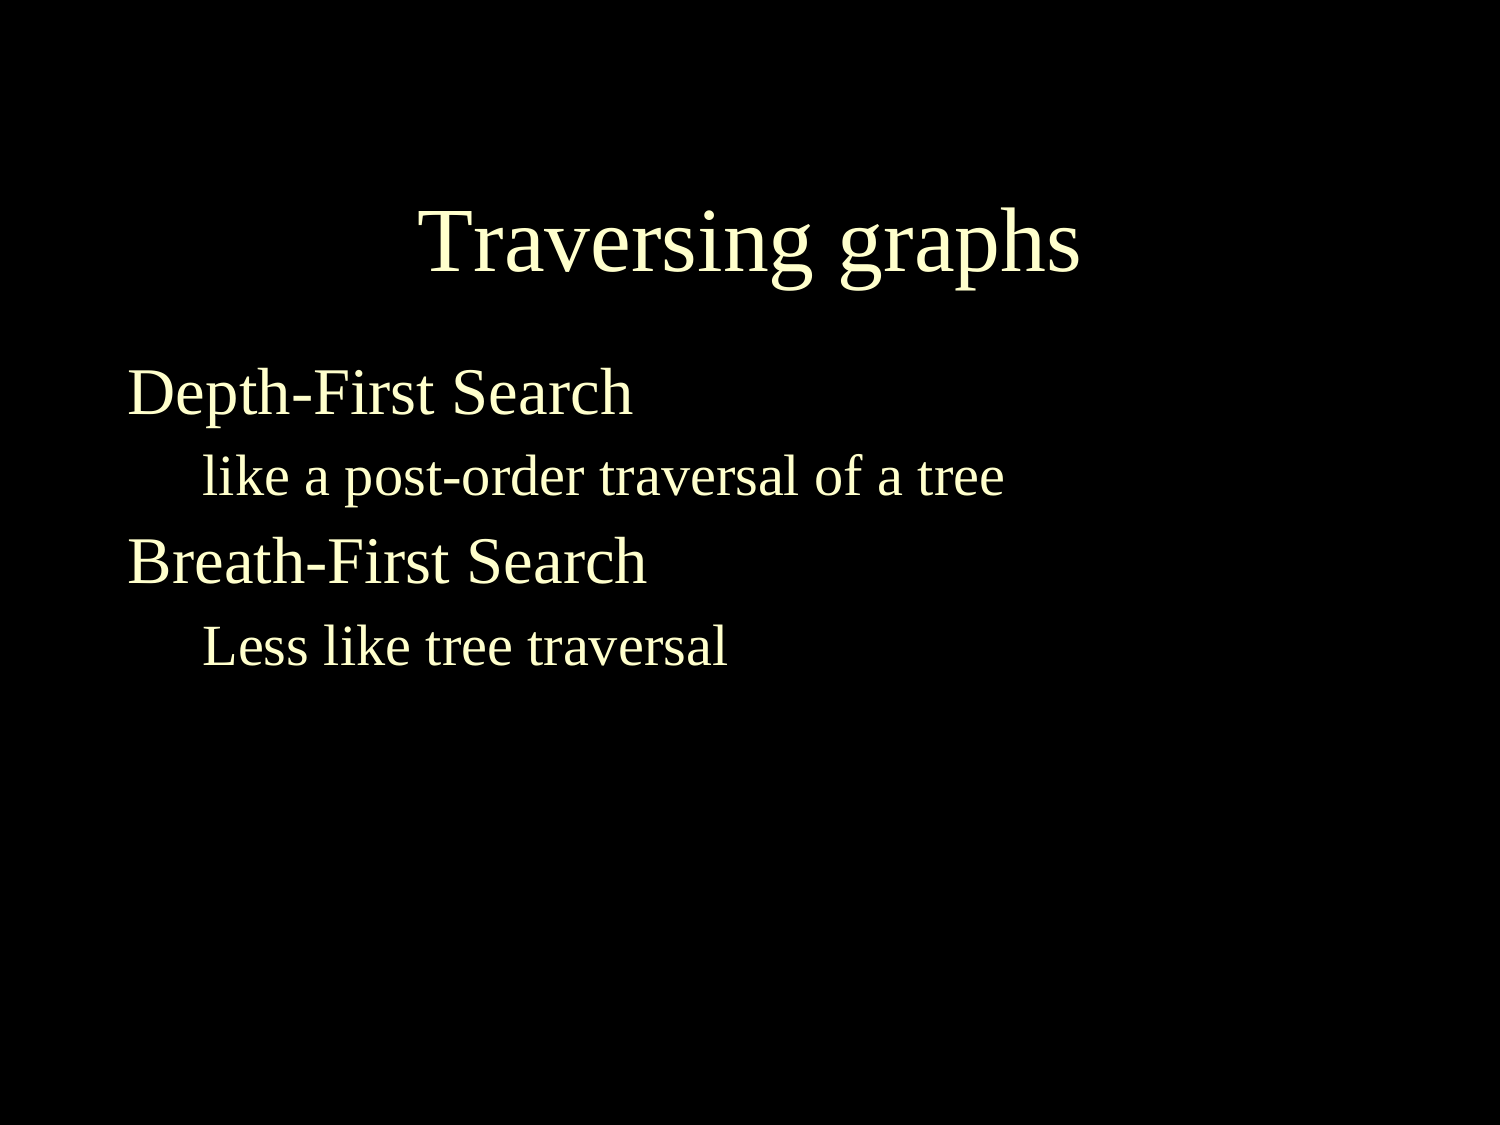

# Traversing graphs
Depth-First Search
like a post-order traversal of a tree
Breath-First Search
Less like tree traversal